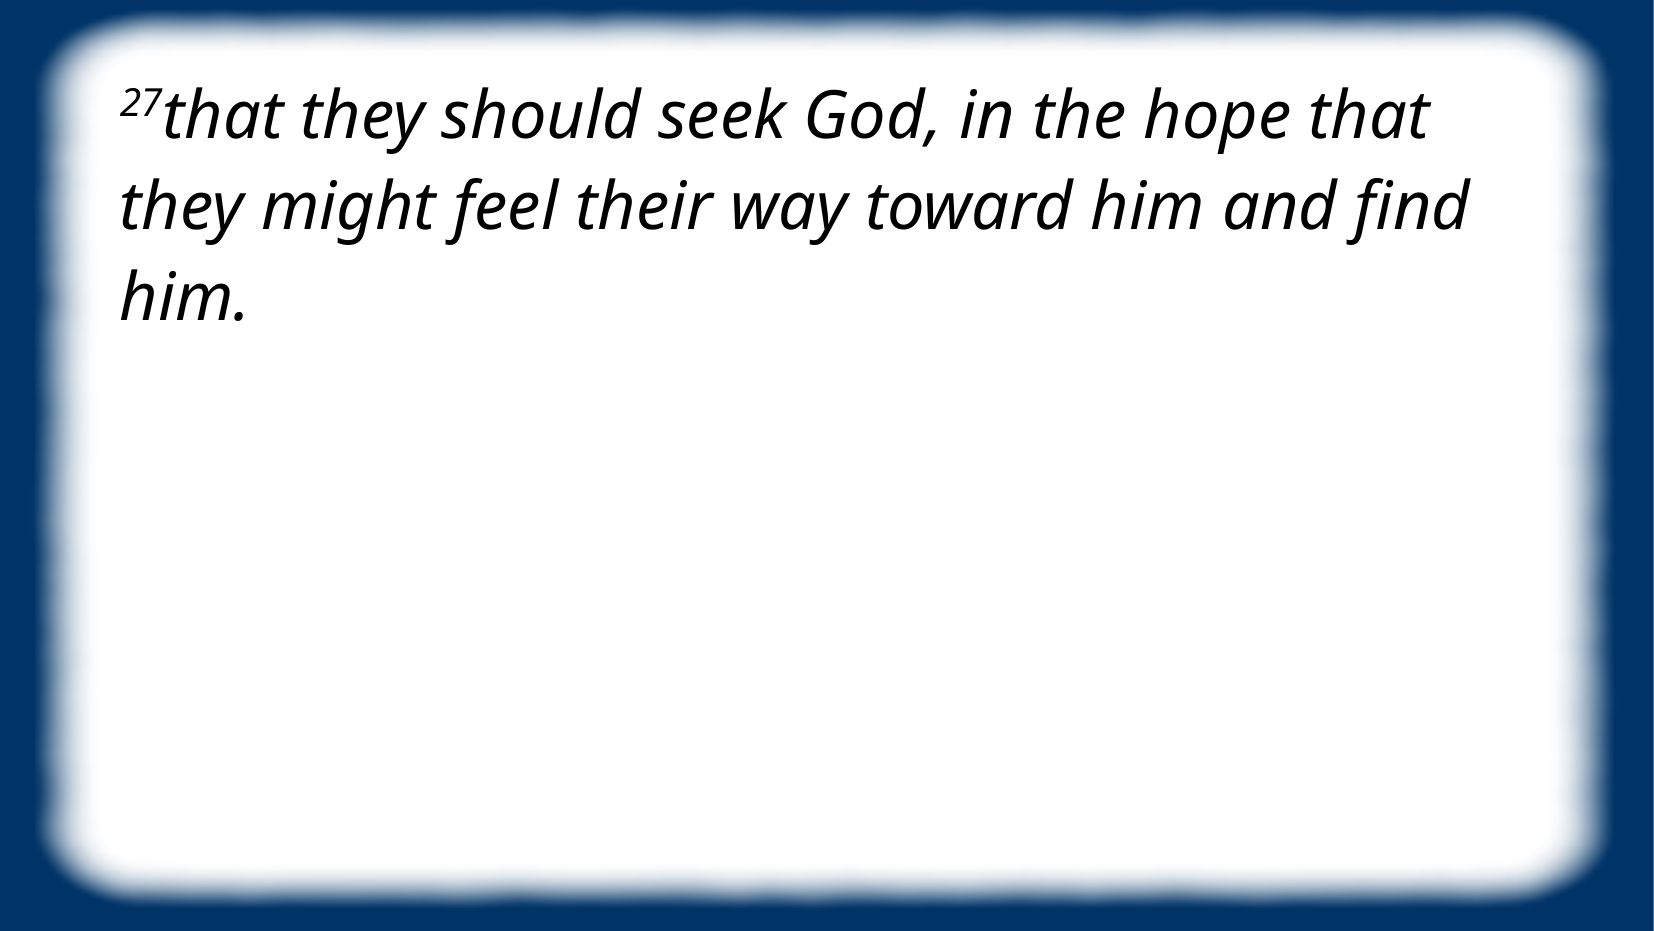

27that they should seek God, in the hope that they might feel their way toward him and find him.